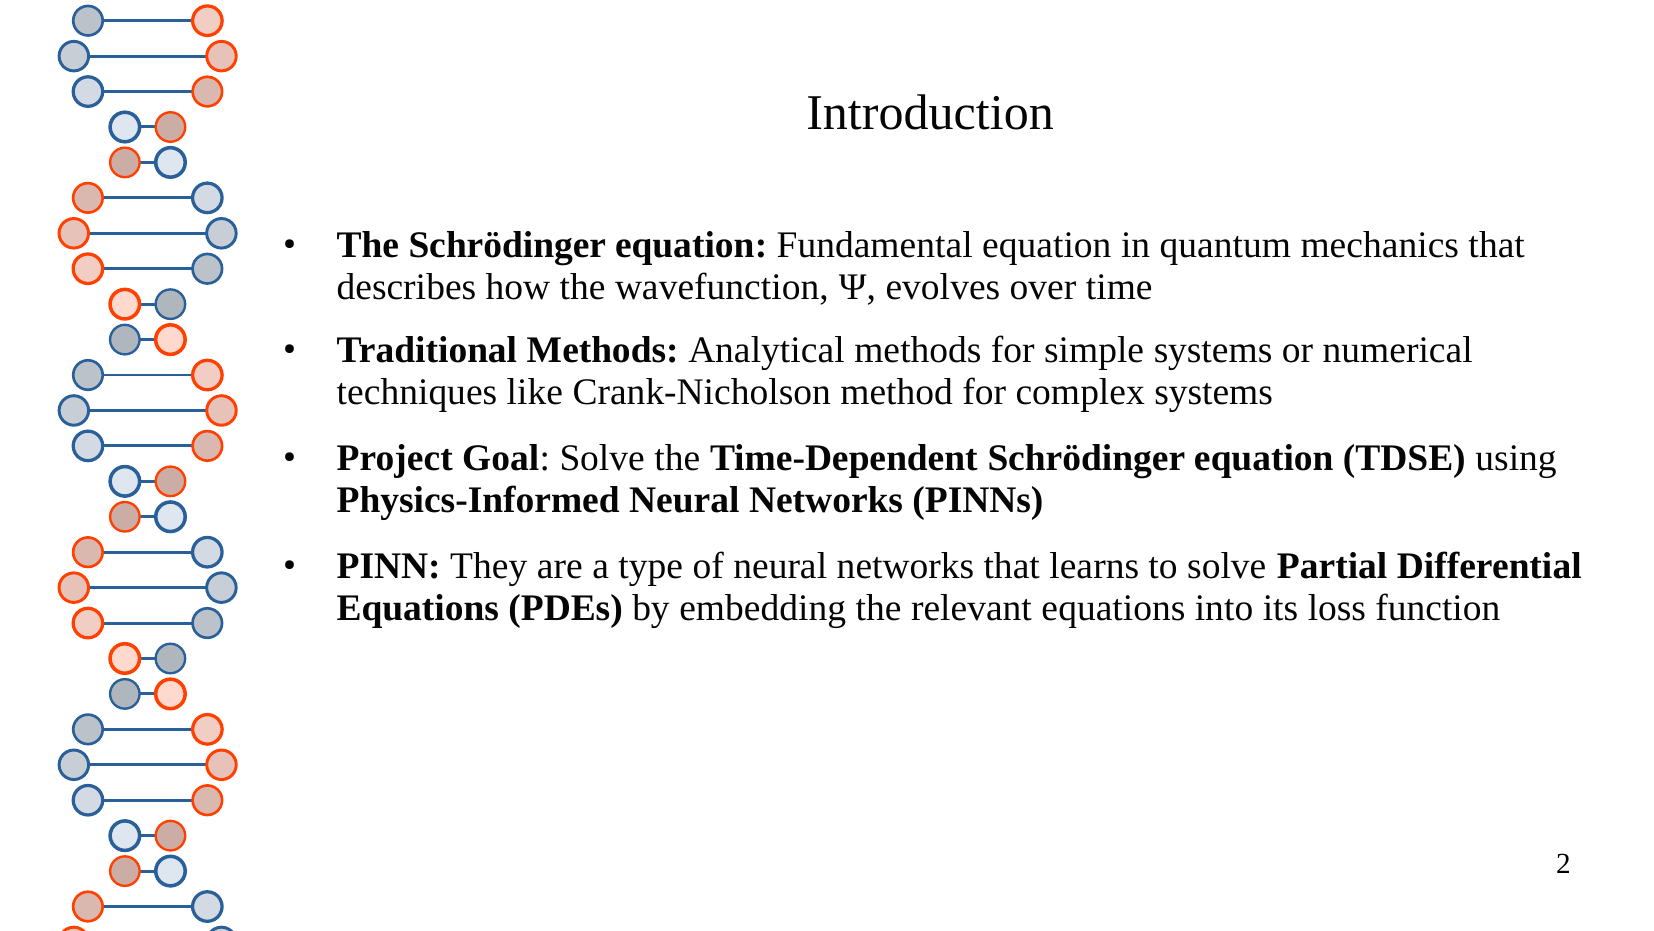

# Introduction
The Schrödinger equation: Fundamental equation in quantum mechanics that describes how the wavefunction, Ψ, evolves over time
Traditional Methods: Analytical methods for simple systems or numerical techniques like Crank-Nicholson method for complex systems
Project Goal: Solve the Time-Dependent Schrödinger equation (TDSE) using Physics-Informed Neural Networks (PINNs)
PINN: They are a type of neural networks that learns to solve Partial Differential Equations (PDEs) by embedding the relevant equations into its loss function
2